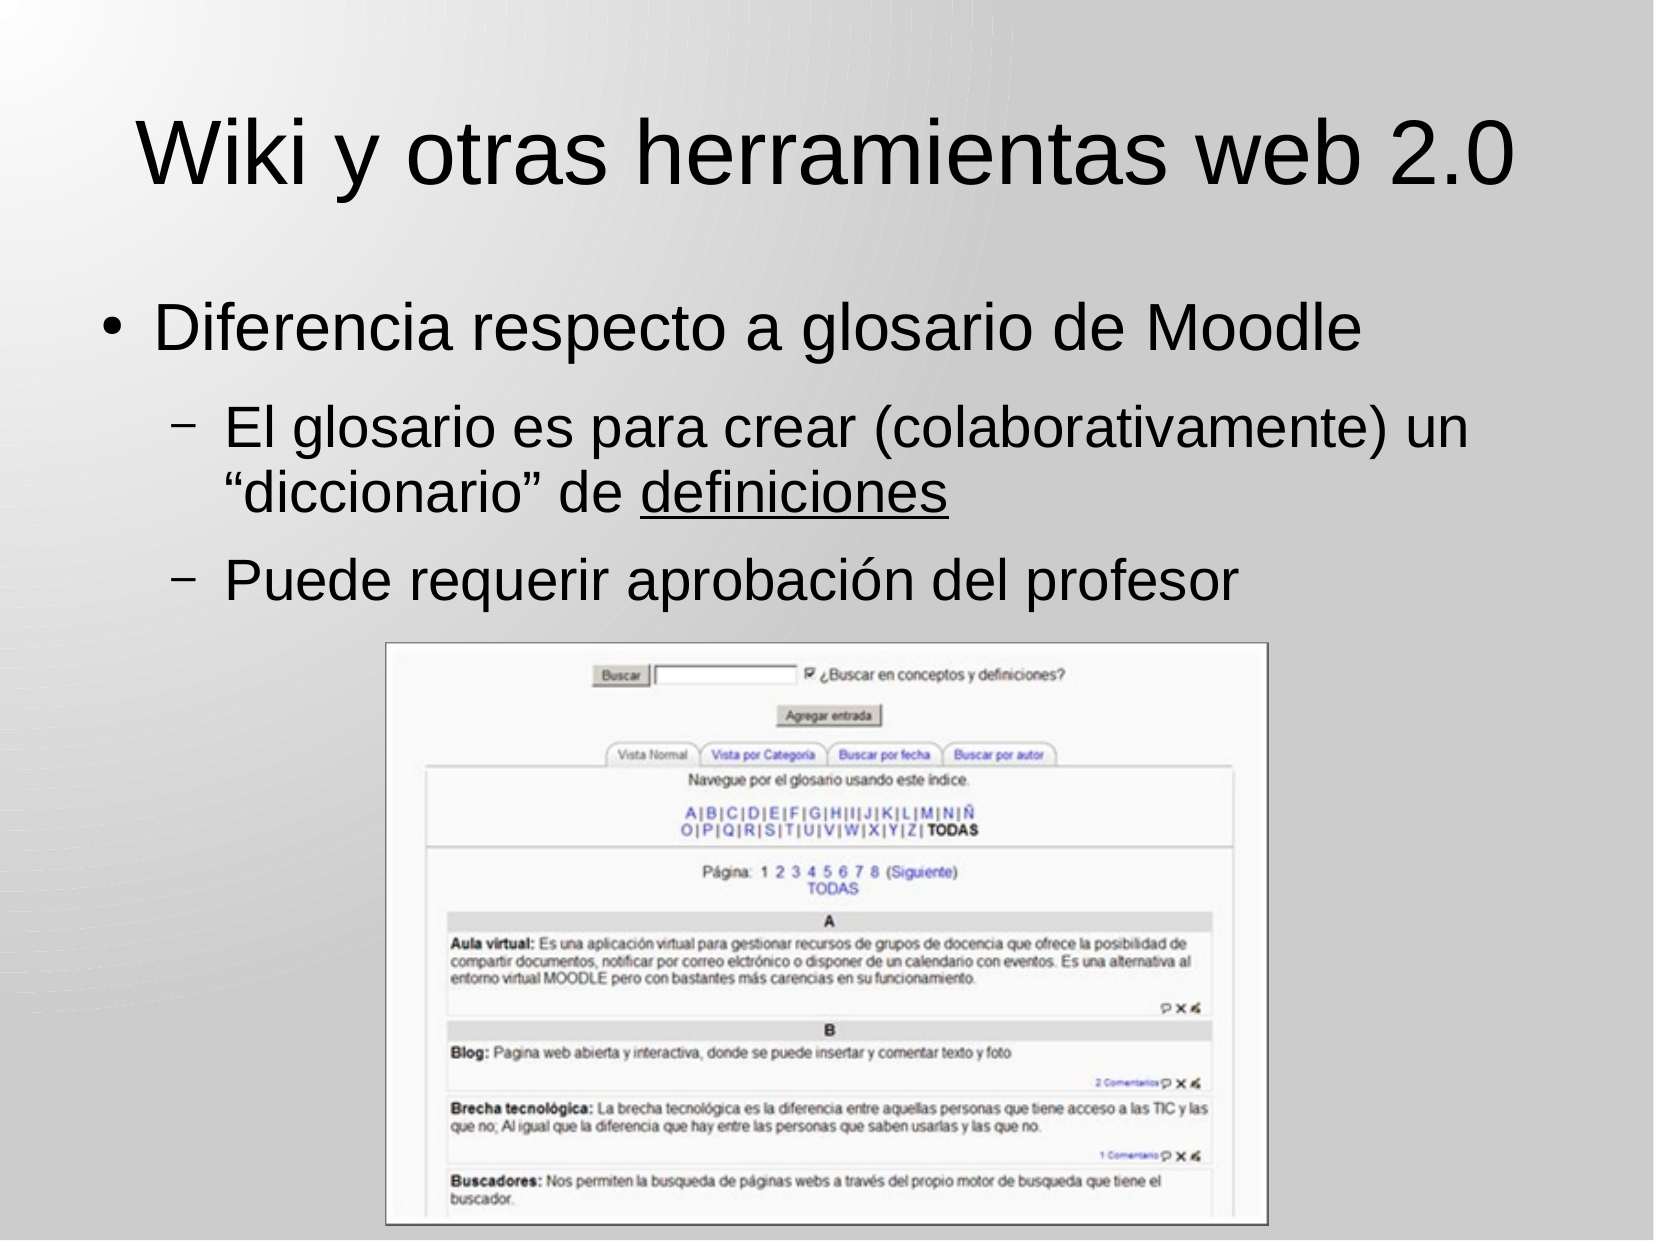

# Wiki y otras herramientas web 2.0
Diferencia respecto a glosario de Moodle
El glosario es para crear (colaborativamente) un “diccionario” de definiciones
Puede requerir aprobación del profesor